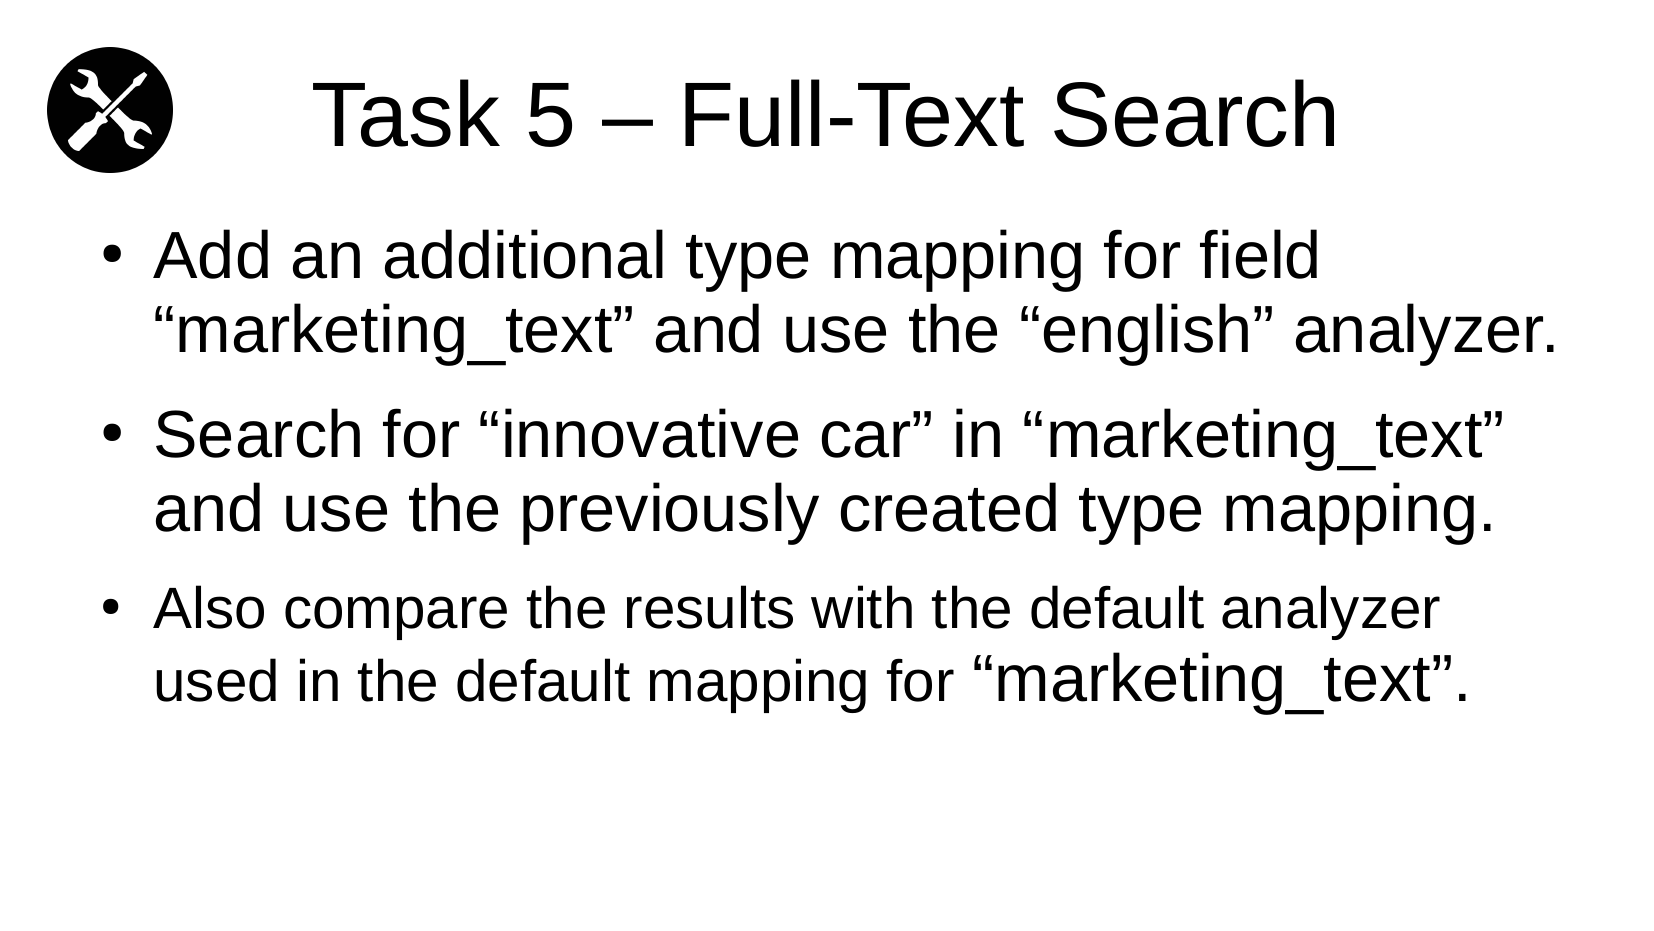

# Task 5 – Full-Text Search
Add an additional type mapping for field “marketing_text” and use the “english” analyzer.
Search for “innovative car” in “marketing_text” and use the previously created type mapping.
Also compare the results with the default analyzer used in the default mapping for “marketing_text”.